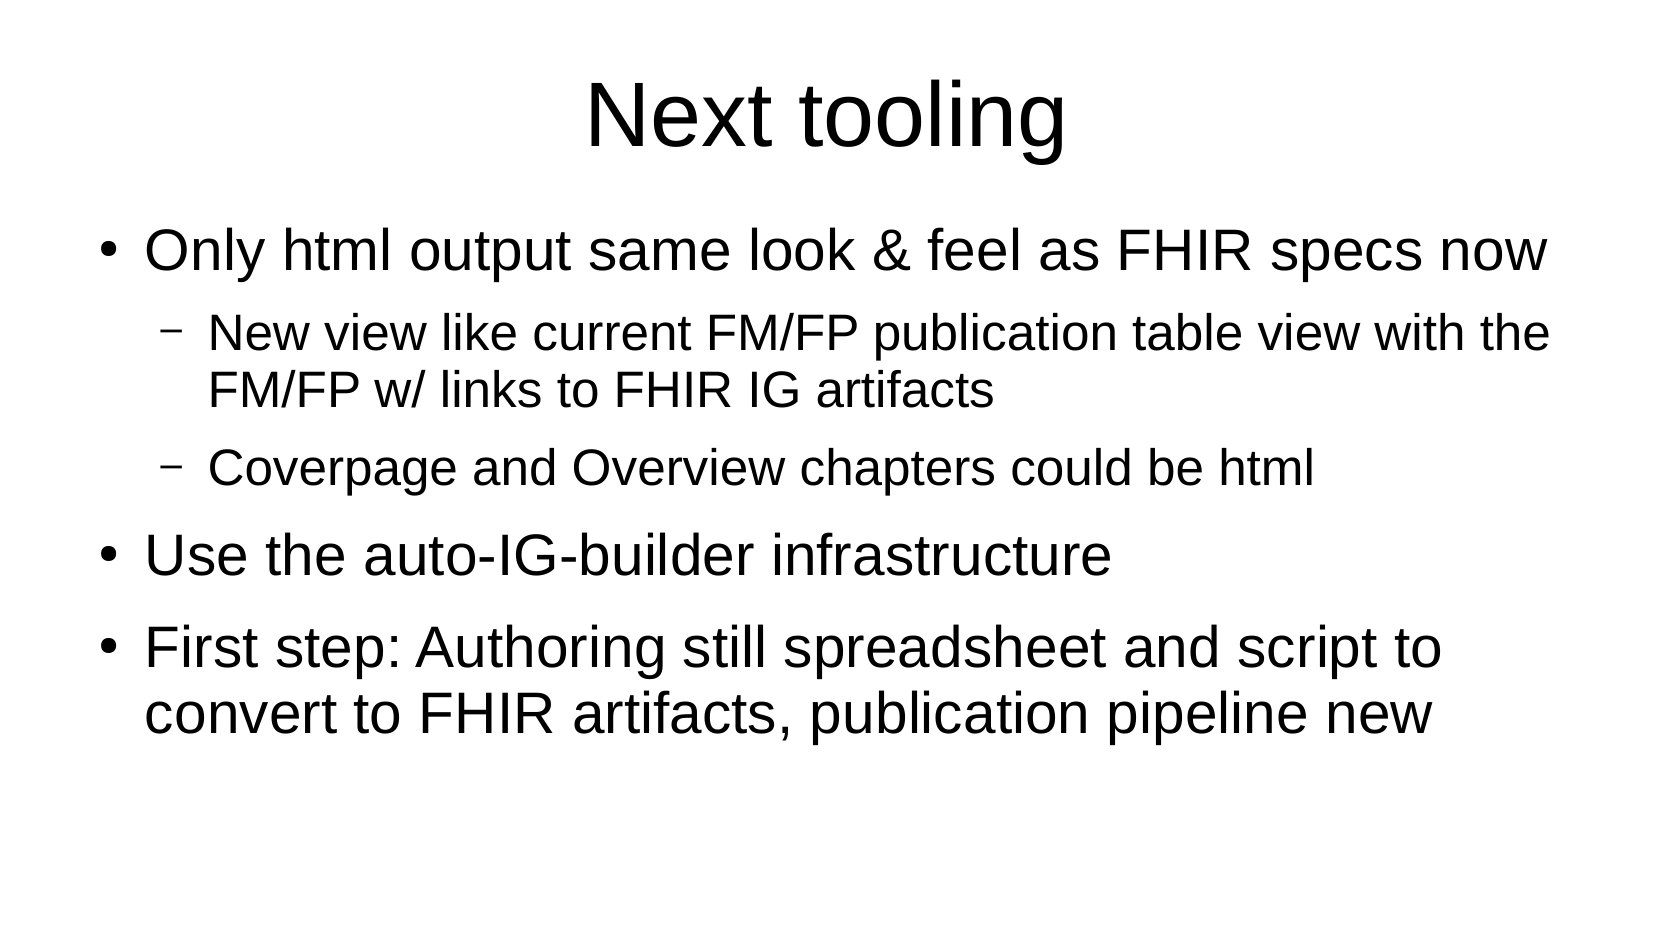

# Next tooling
Only html output same look & feel as FHIR specs now
New view like current FM/FP publication table view with the FM/FP w/ links to FHIR IG artifacts
Coverpage and Overview chapters could be html
Use the auto-IG-builder infrastructure
First step: Authoring still spreadsheet and script to convert to FHIR artifacts, publication pipeline new